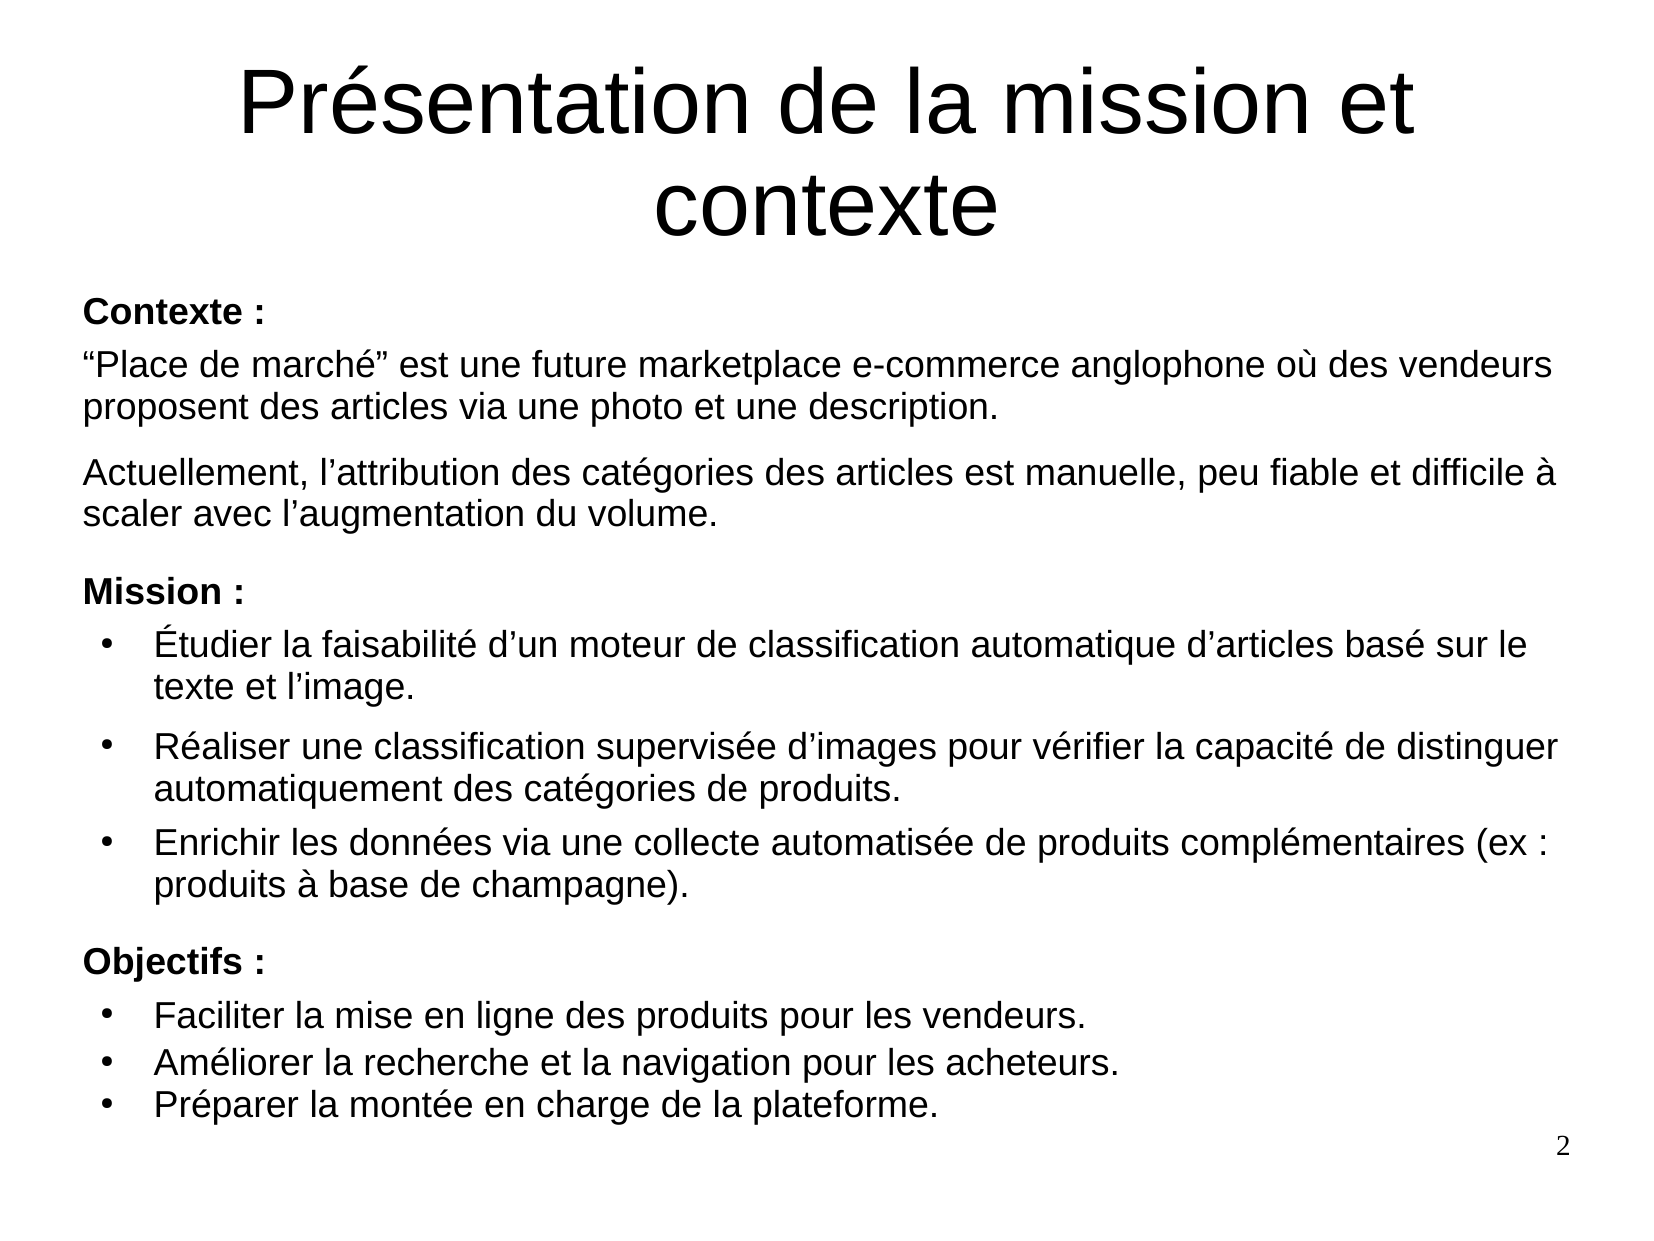

# Présentation de la mission et contexte
Contexte :
“Place de marché” est une future marketplace e-commerce anglophone où des vendeurs proposent des articles via une photo et une description.
Actuellement, l’attribution des catégories des articles est manuelle, peu fiable et difficile à scaler avec l’augmentation du volume.
Mission :
Étudier la faisabilité d’un moteur de classification automatique d’articles basé sur le texte et l’image.
Réaliser une classification supervisée d’images pour vérifier la capacité de distinguer automatiquement des catégories de produits.
Enrichir les données via une collecte automatisée de produits complémentaires (ex : produits à base de champagne).
Objectifs :
Faciliter la mise en ligne des produits pour les vendeurs.
Améliorer la recherche et la navigation pour les acheteurs.
Préparer la montée en charge de la plateforme.
2